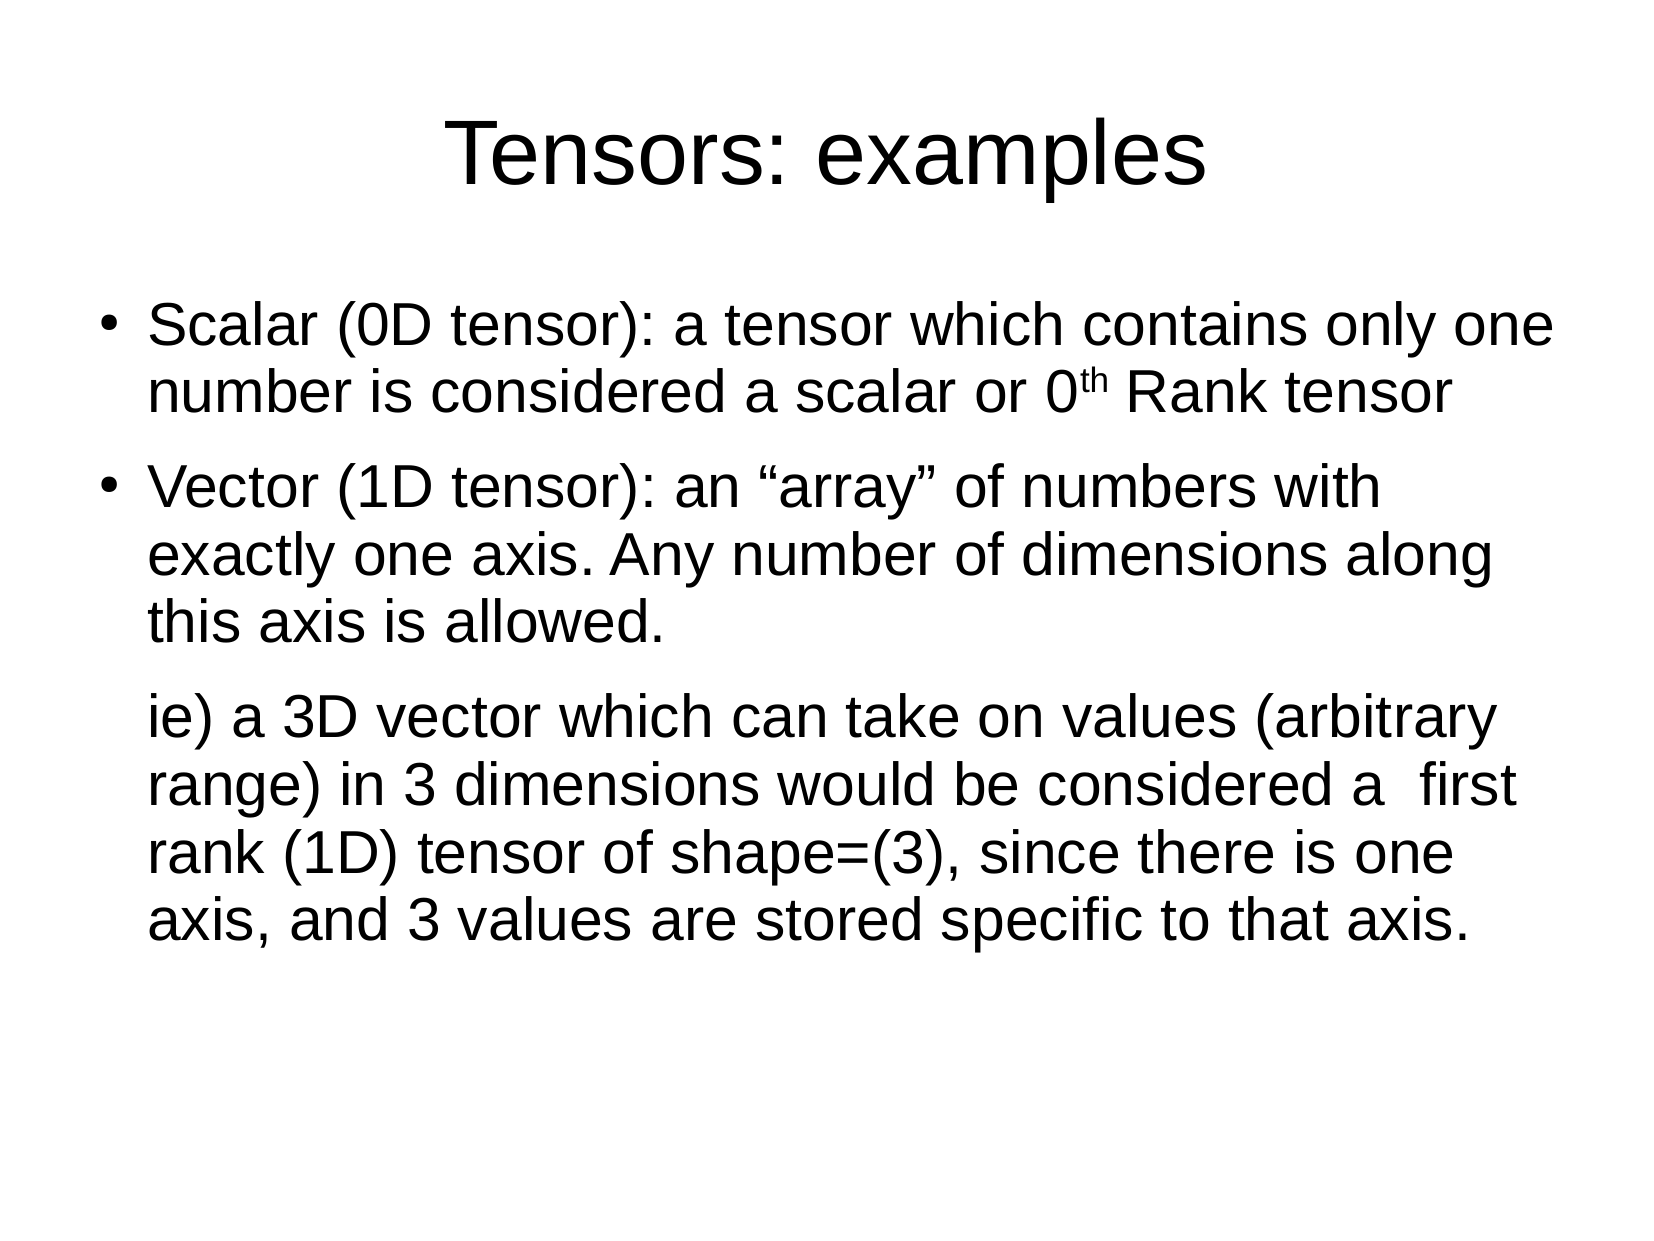

Tensors: examples
# Scalar (0D tensor): a tensor which contains only one number is considered a scalar or 0th Rank tensor
Vector (1D tensor): an “array” of numbers with exactly one axis. Any number of dimensions along this axis is allowed.
ie) a 3D vector which can take on values (arbitrary range) in 3 dimensions would be considered a first rank (1D) tensor of shape=(3), since there is one axis, and 3 values are stored specific to that axis.